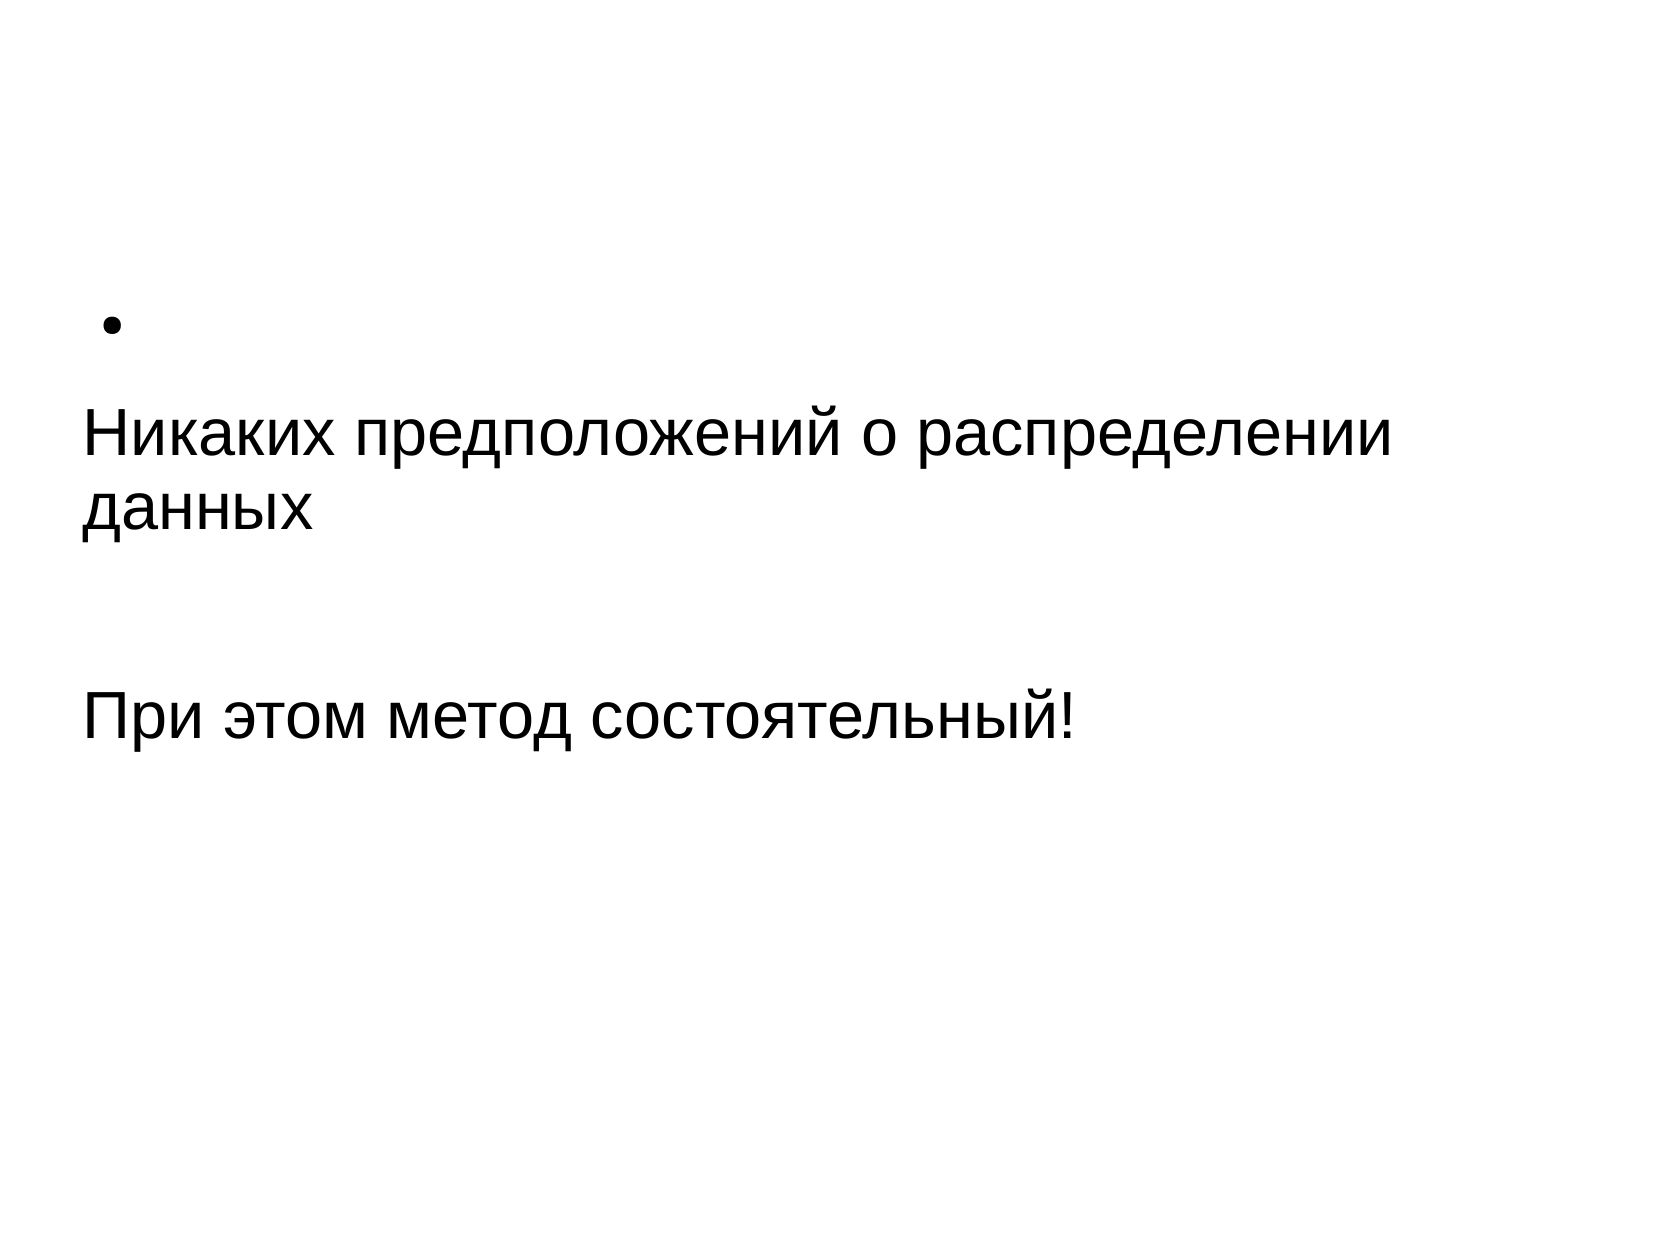

#
Никаких предположений о распределении данных
При этом метод состоятельный!